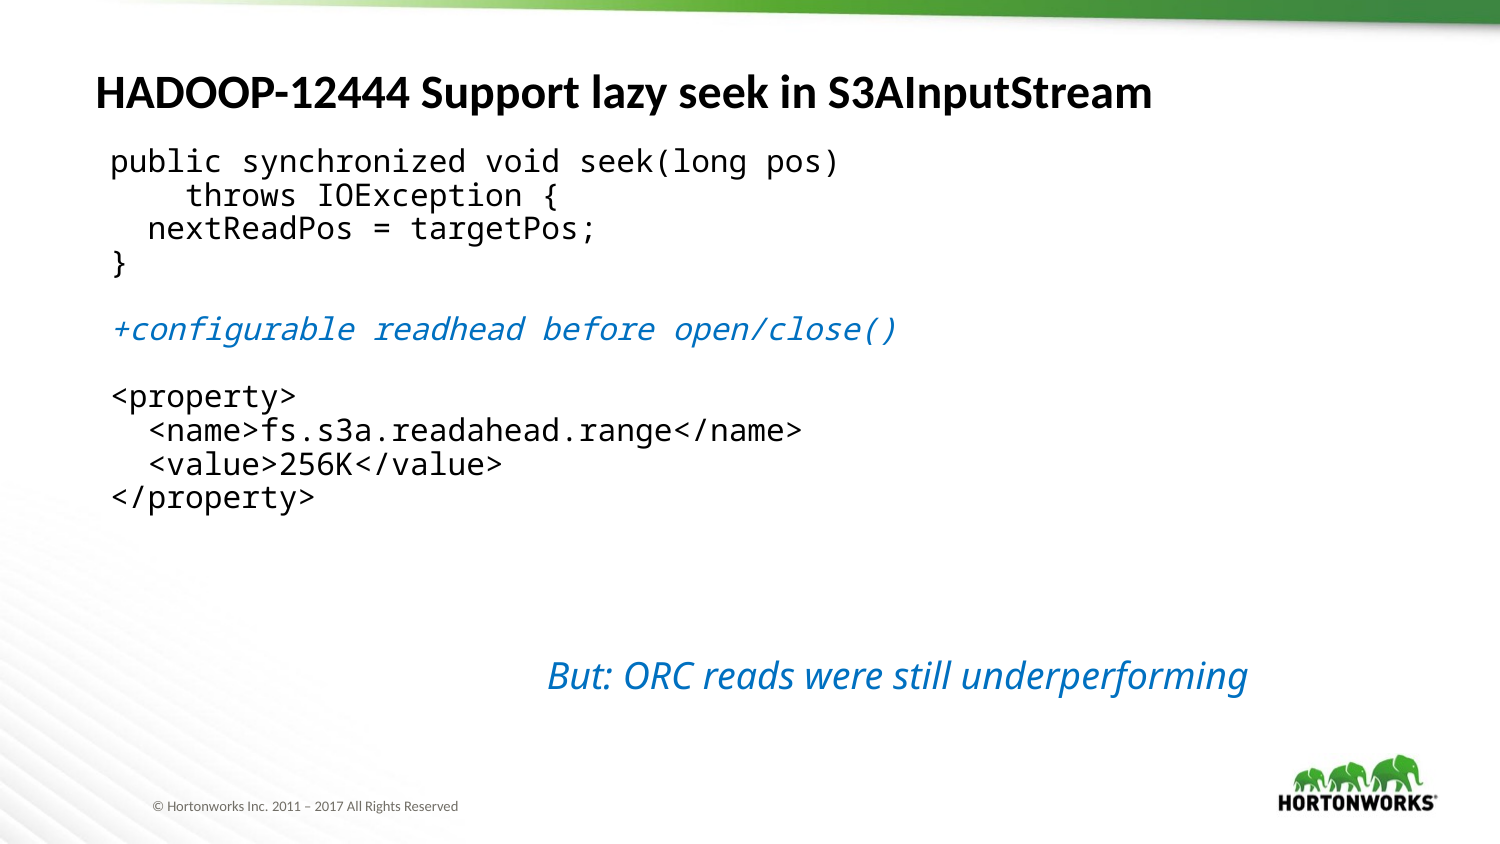

# HADOOP-12444 Support lazy seek in S3AInputStream
public synchronized void seek(long pos)
 throws IOException {
 nextReadPos = targetPos;
}
+configurable readhead before open/close()
<property>
 <name>fs.s3a.readahead.range</name>
 <value>256K</value>
</property>
But: ORC reads were still underperforming